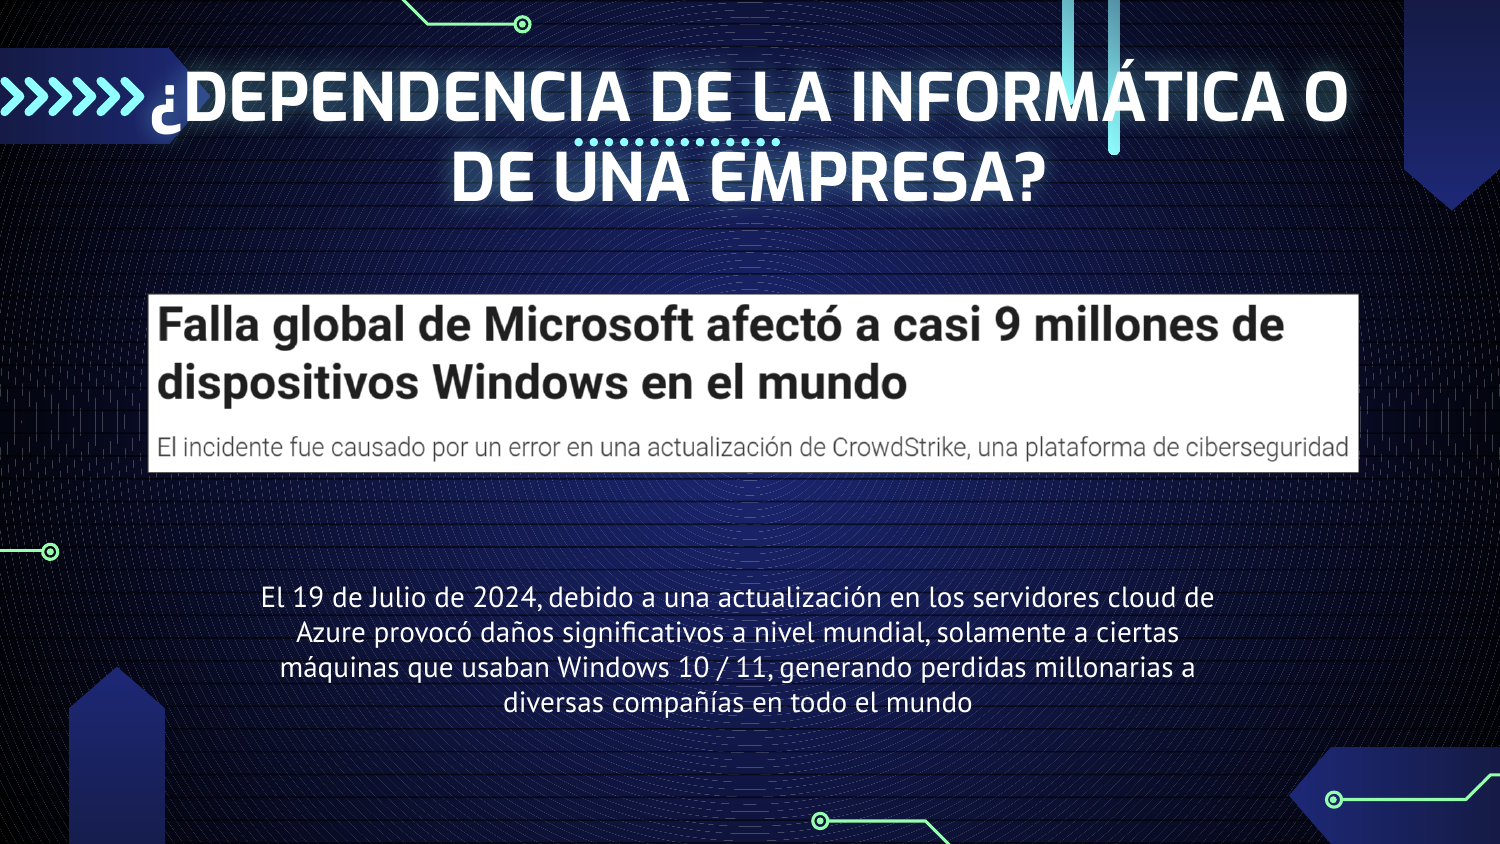

# ¿DEPENDENCIA DE LA INFORMÁTICA O DE UNA EMPRESA?
El 19 de Julio de 2024, debido a una actualización en los servidores cloud de Azure provocó daños significativos a nivel mundial, solamente a ciertas máquinas que usaban Windows 10 / 11, generando perdidas millonarias a diversas compañías en todo el mundo